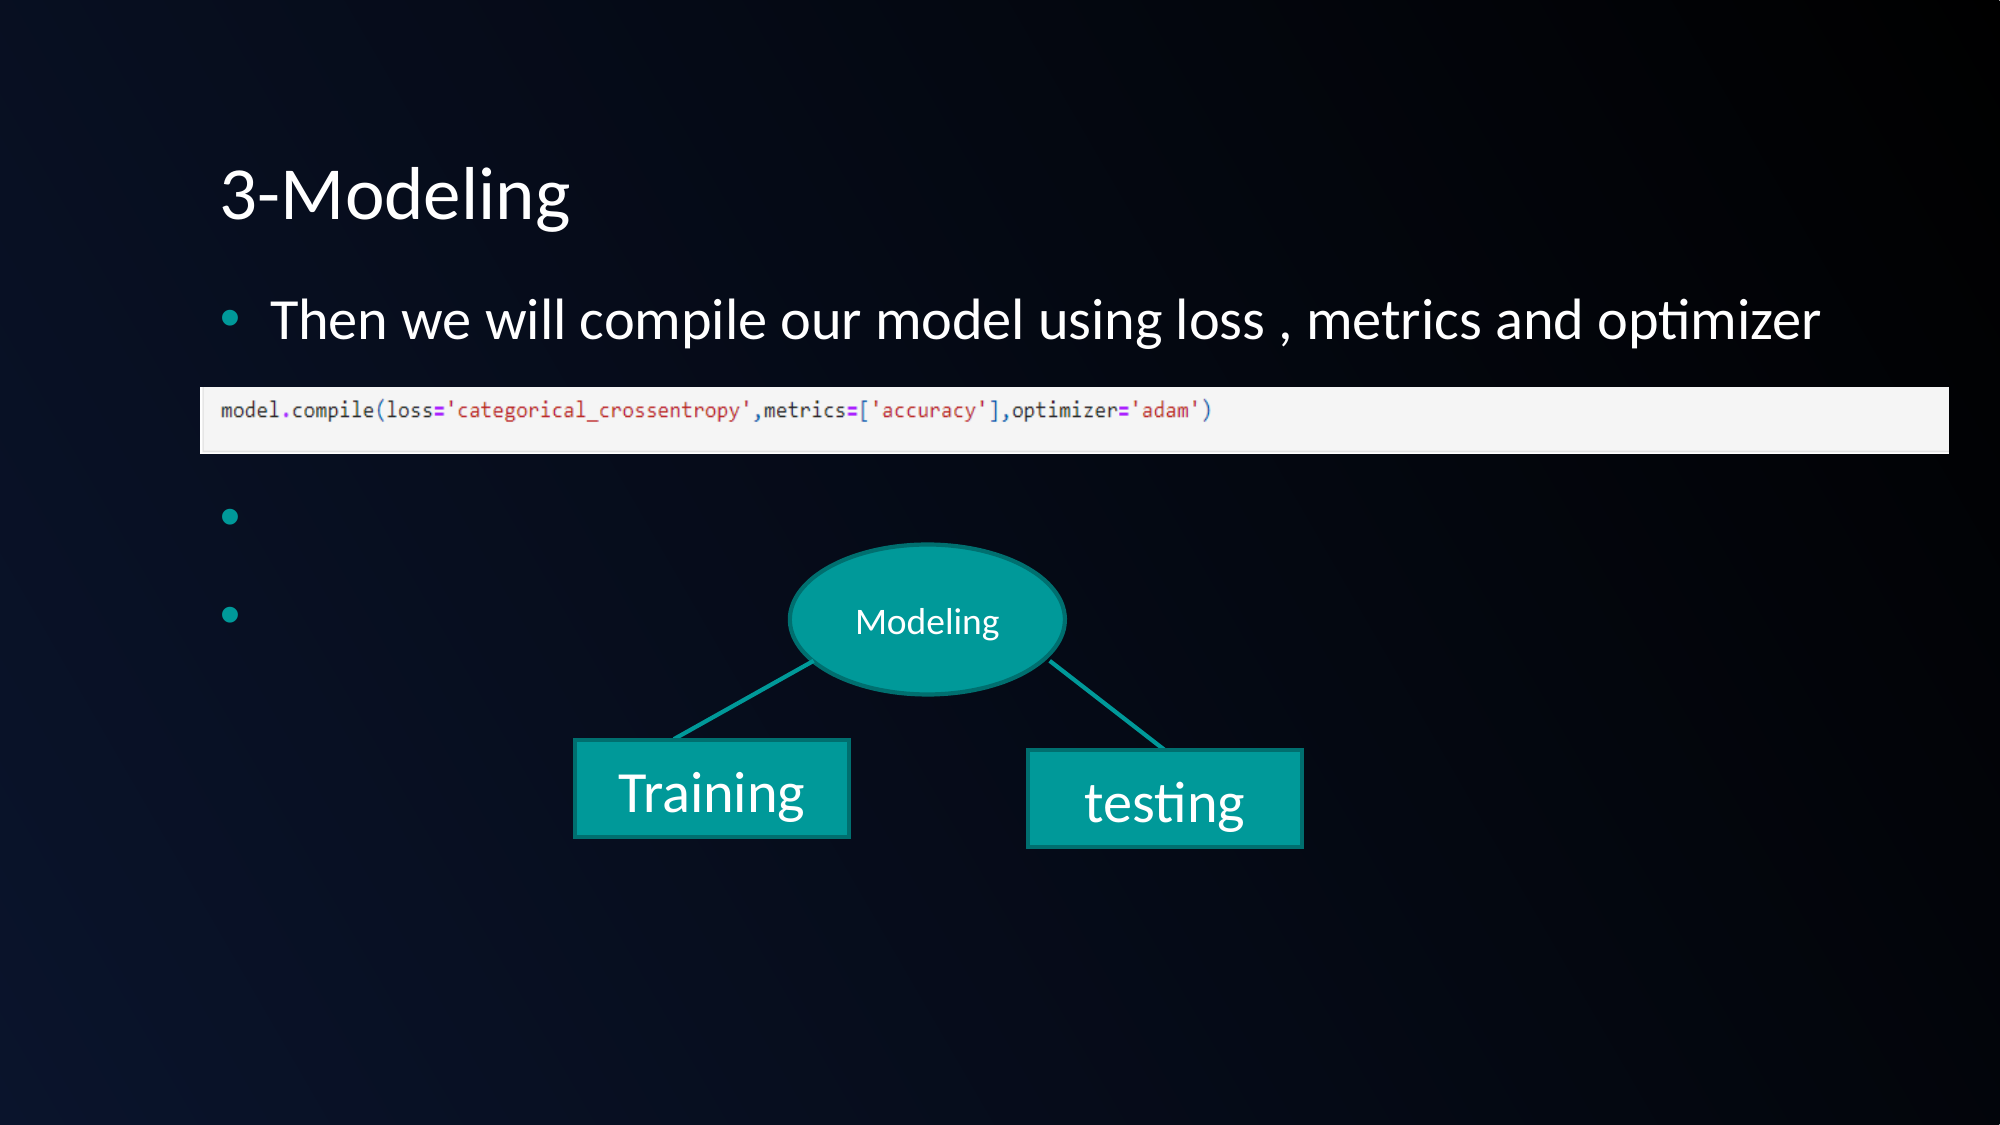

# 3-Modeling
Then we will compile our model using loss , metrics and optimizer
Modeling
Training
testing